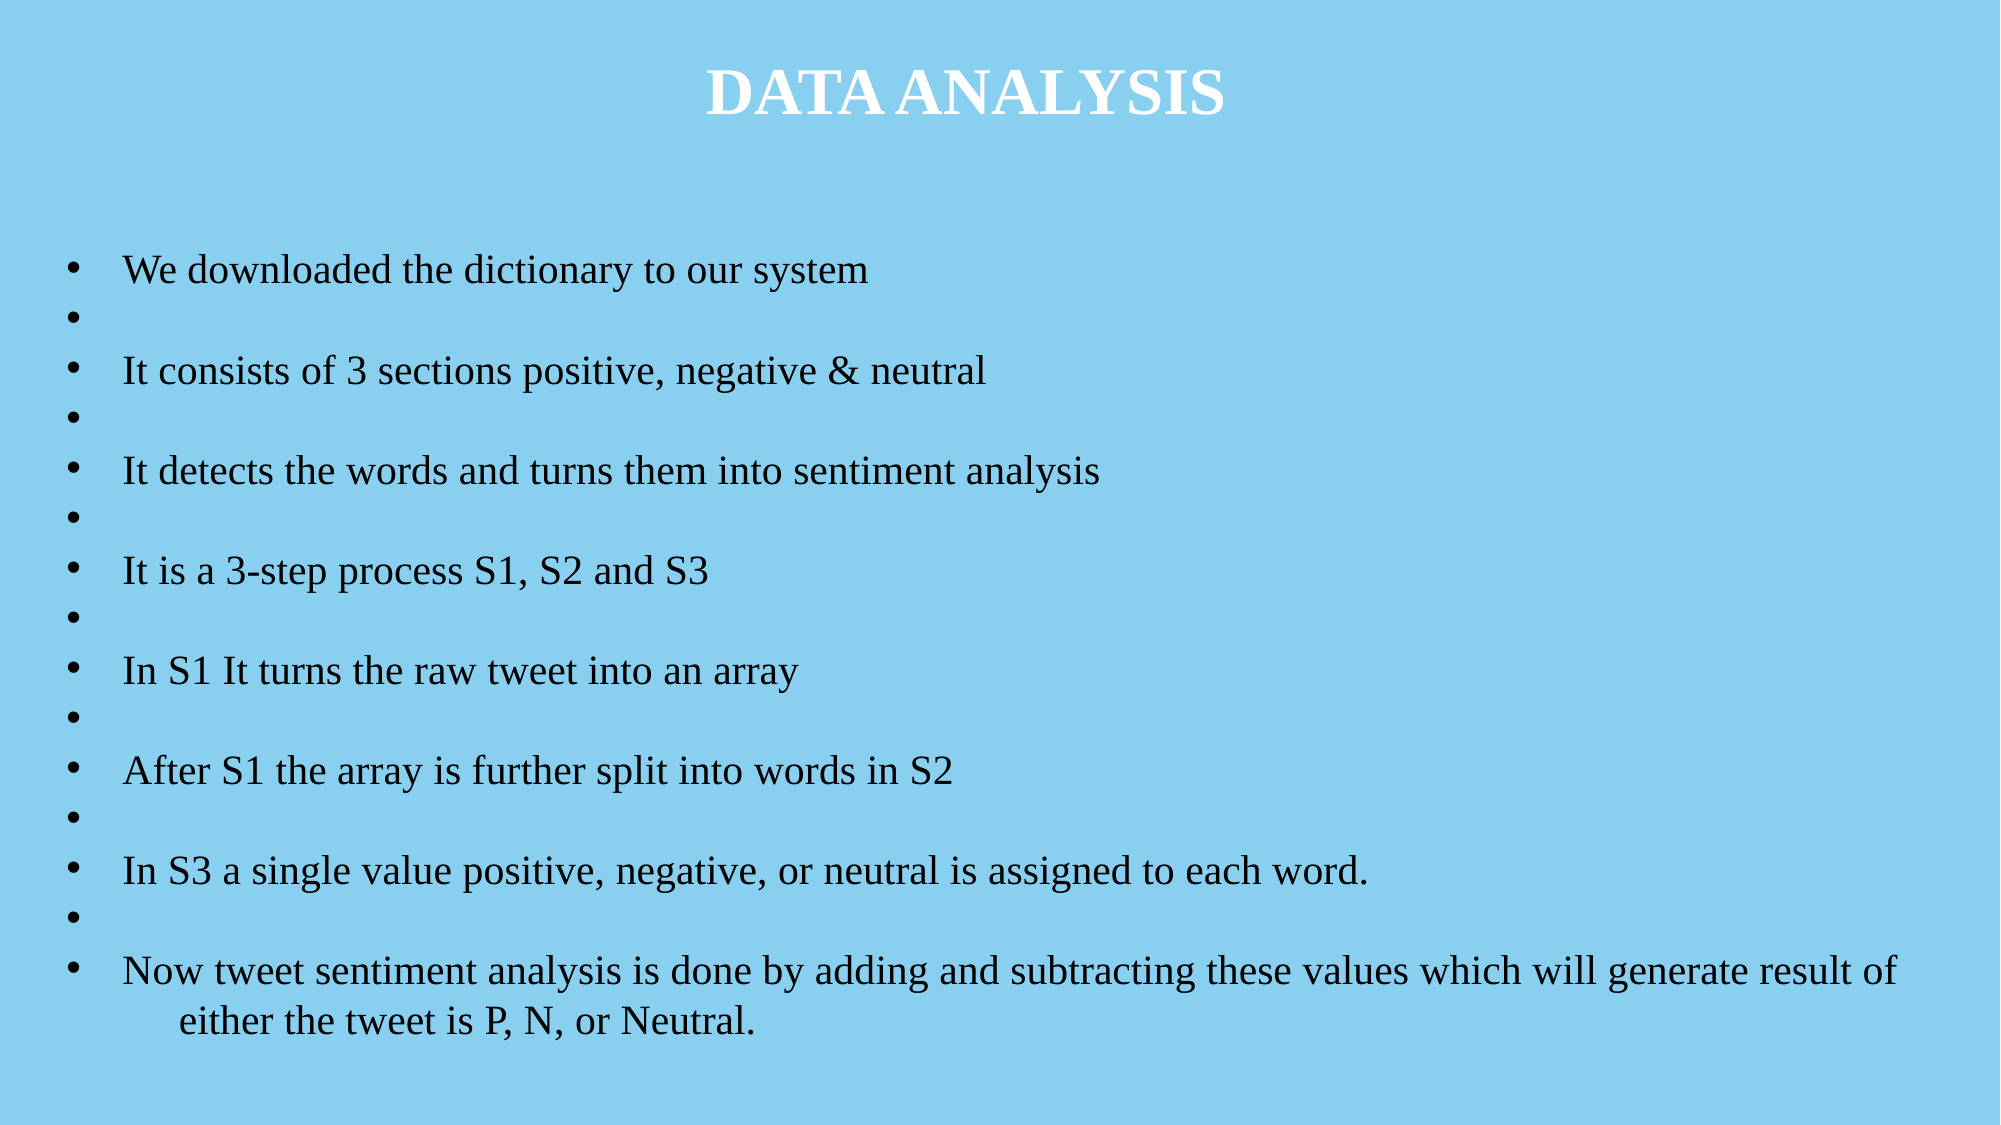

DATA ANALYSIS
We downloaded the dictionary to our system
It consists of 3 sections positive, negative & neutral
It detects the words and turns them into sentiment analysis
It is a 3-step process S1, S2 and S3
In S1 It turns the raw tweet into an array
After S1 the array is further split into words in S2
In S3 a single value positive, negative, or neutral is assigned to each word.
Now tweet sentiment analysis is done by adding and subtracting these values which will generate result of either the tweet is P, N, or Neutral.